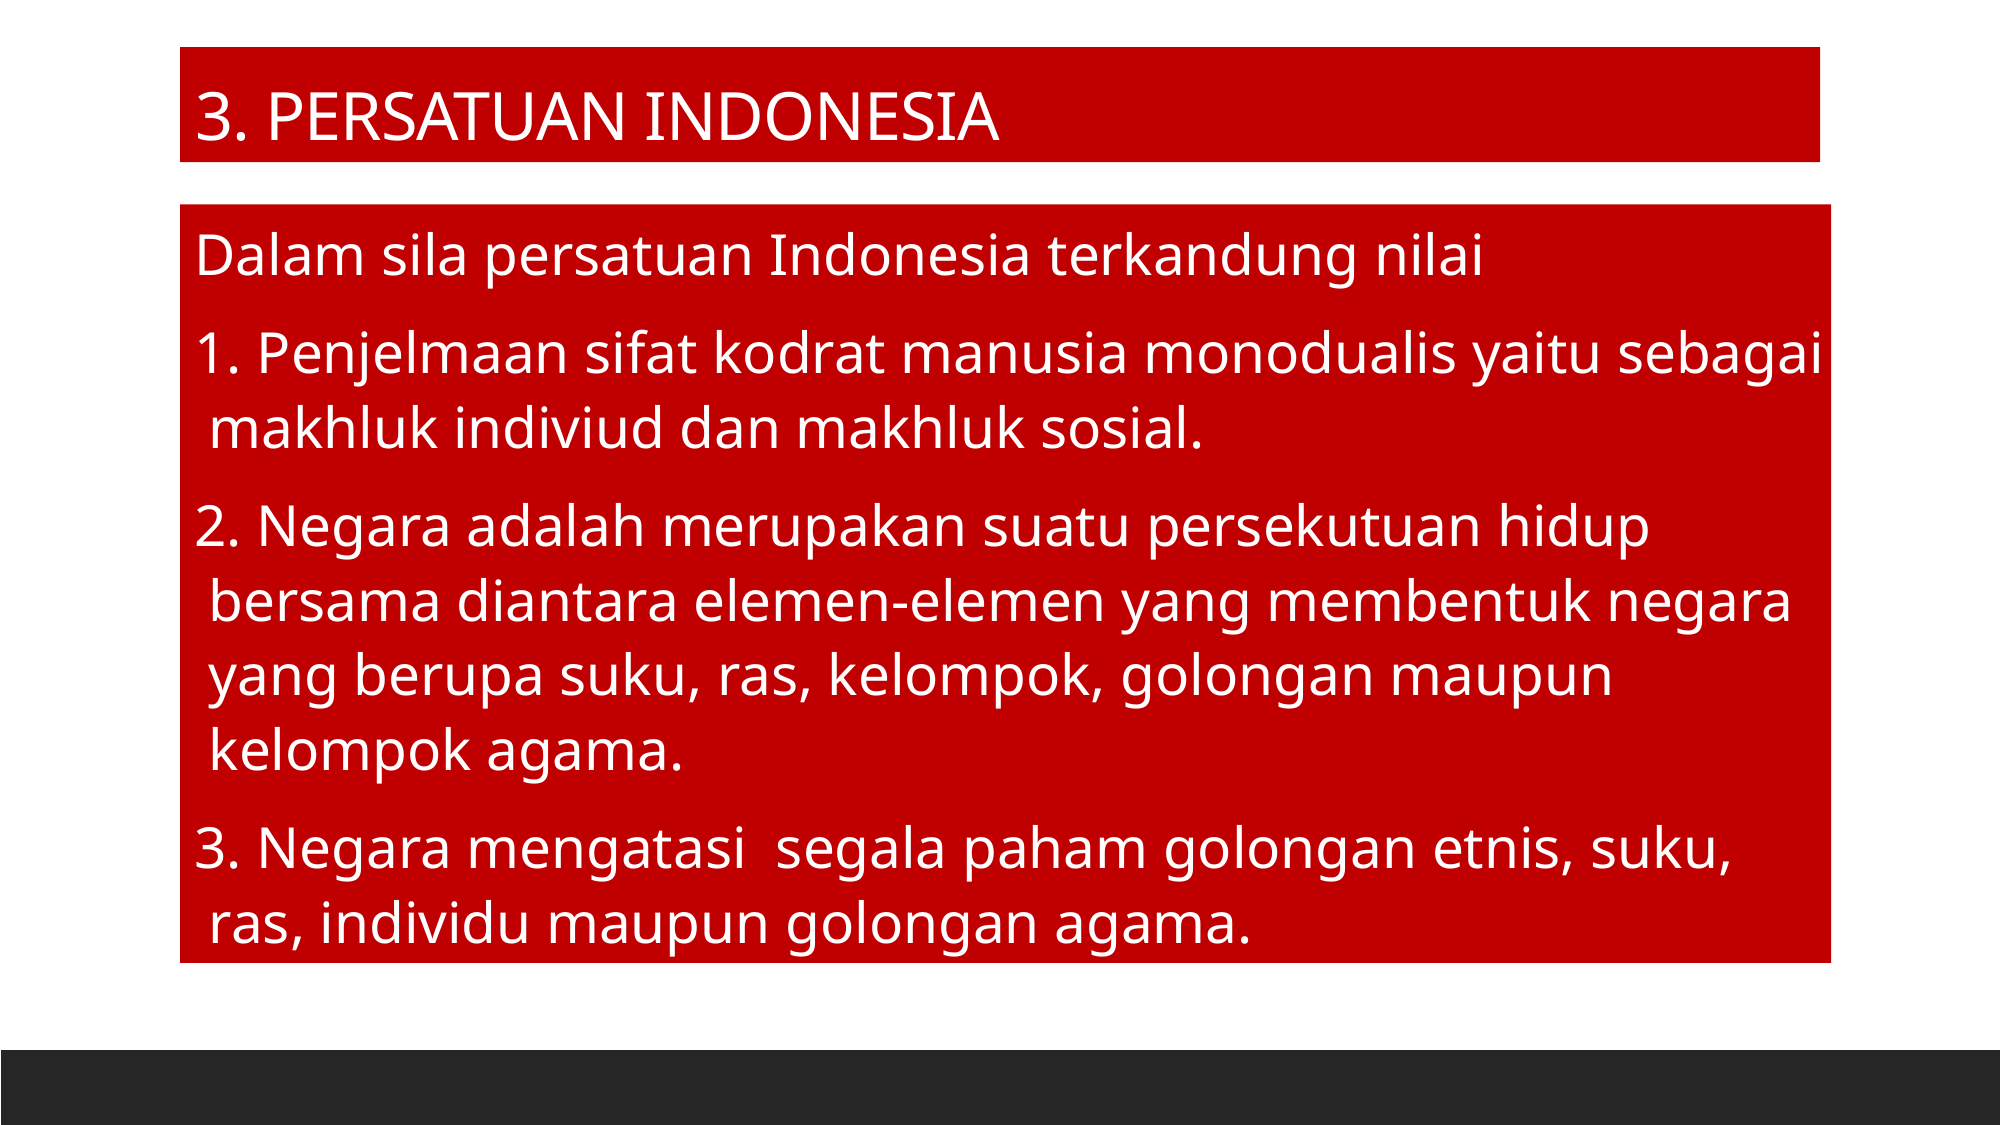

# 3. PERSATUAN INDONESIA
Dalam sila persatuan Indonesia terkandung nilai
1. Penjelmaan sifat kodrat manusia monodualis yaitu sebagai makhluk indiviud dan makhluk sosial.
2. Negara adalah merupakan suatu persekutuan hidup bersama diantara elemen-elemen yang membentuk negara yang berupa suku, ras, kelompok, golongan maupun kelompok agama.
3. Negara mengatasi segala paham golongan etnis, suku, ras, individu maupun golongan agama.